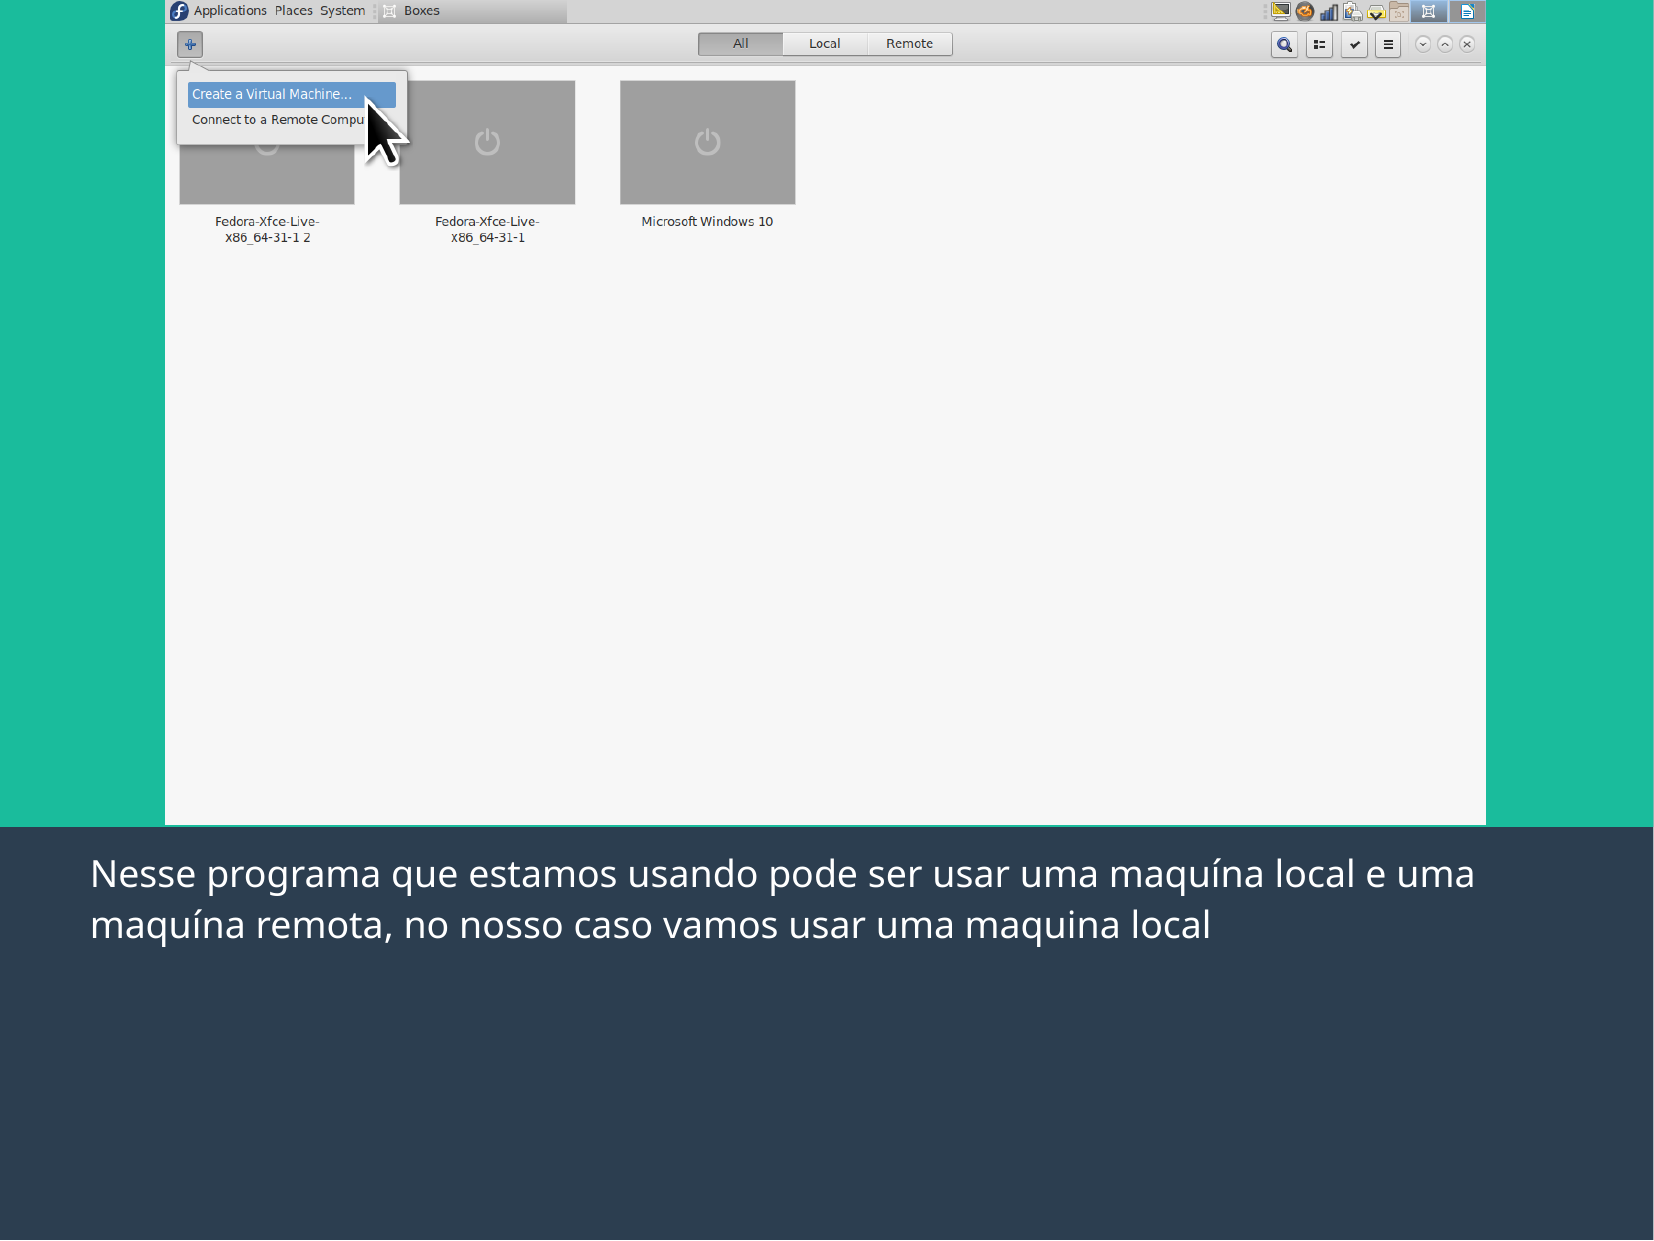

Nesse programa que estamos usando pode ser usar uma maquína local e uma maquína remota, no nosso caso vamos usar uma maquina local